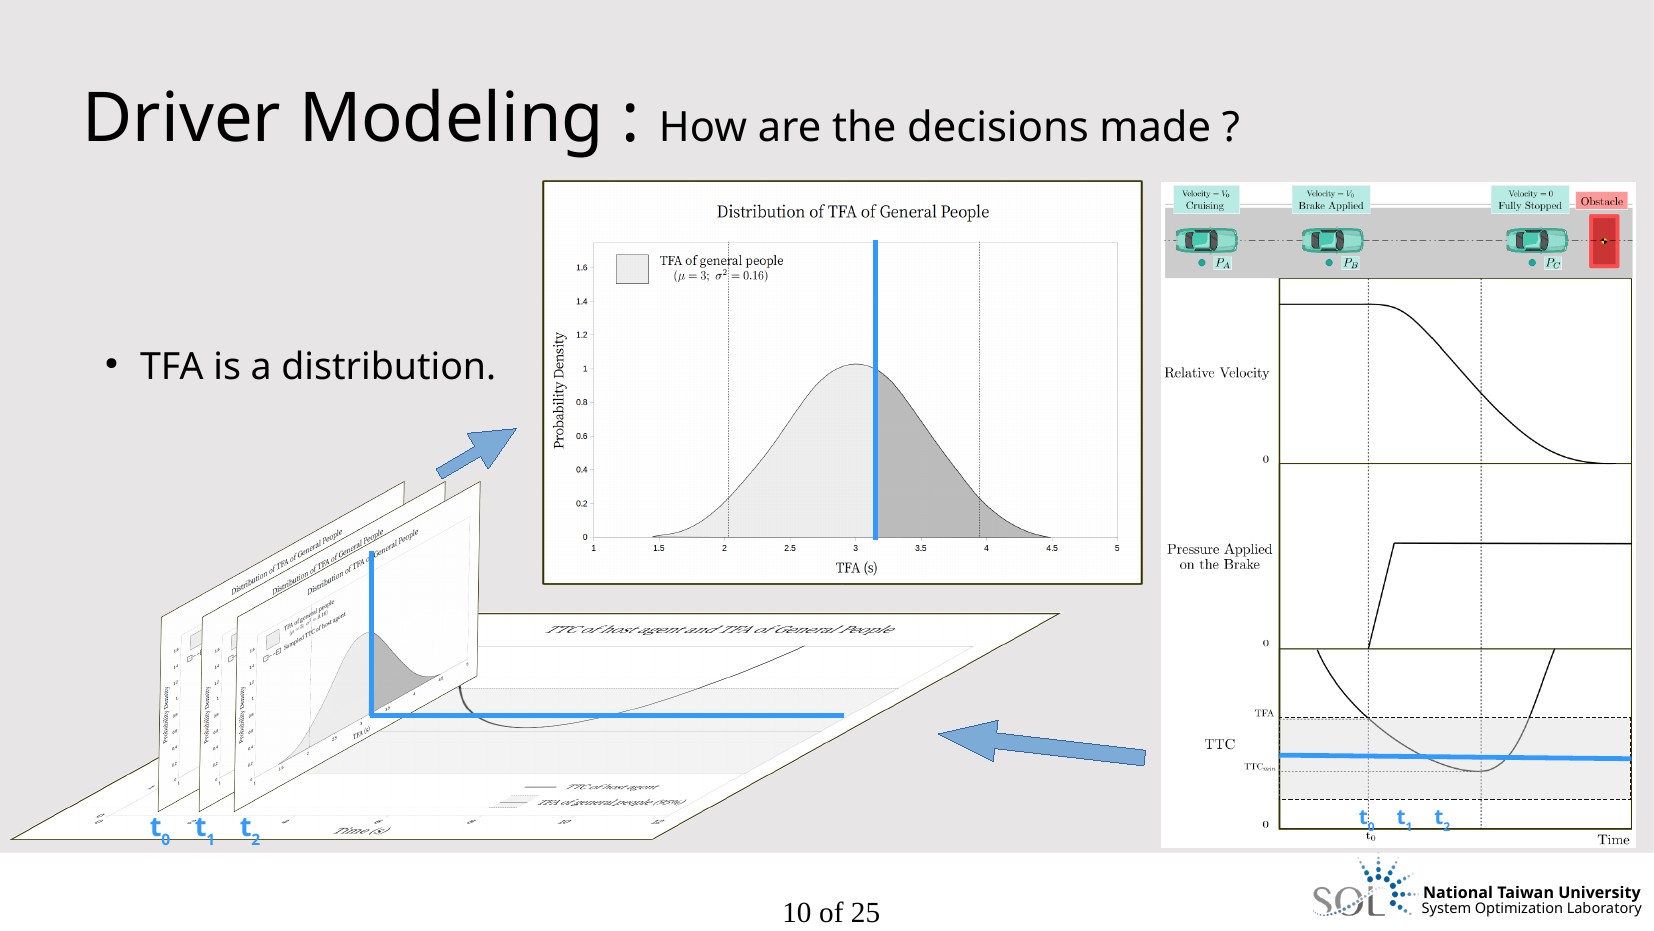

# Driver Modeling : How are the decisions made ?
TFA is a distribution.
t0
t1
t2
t0
t1
t2
10